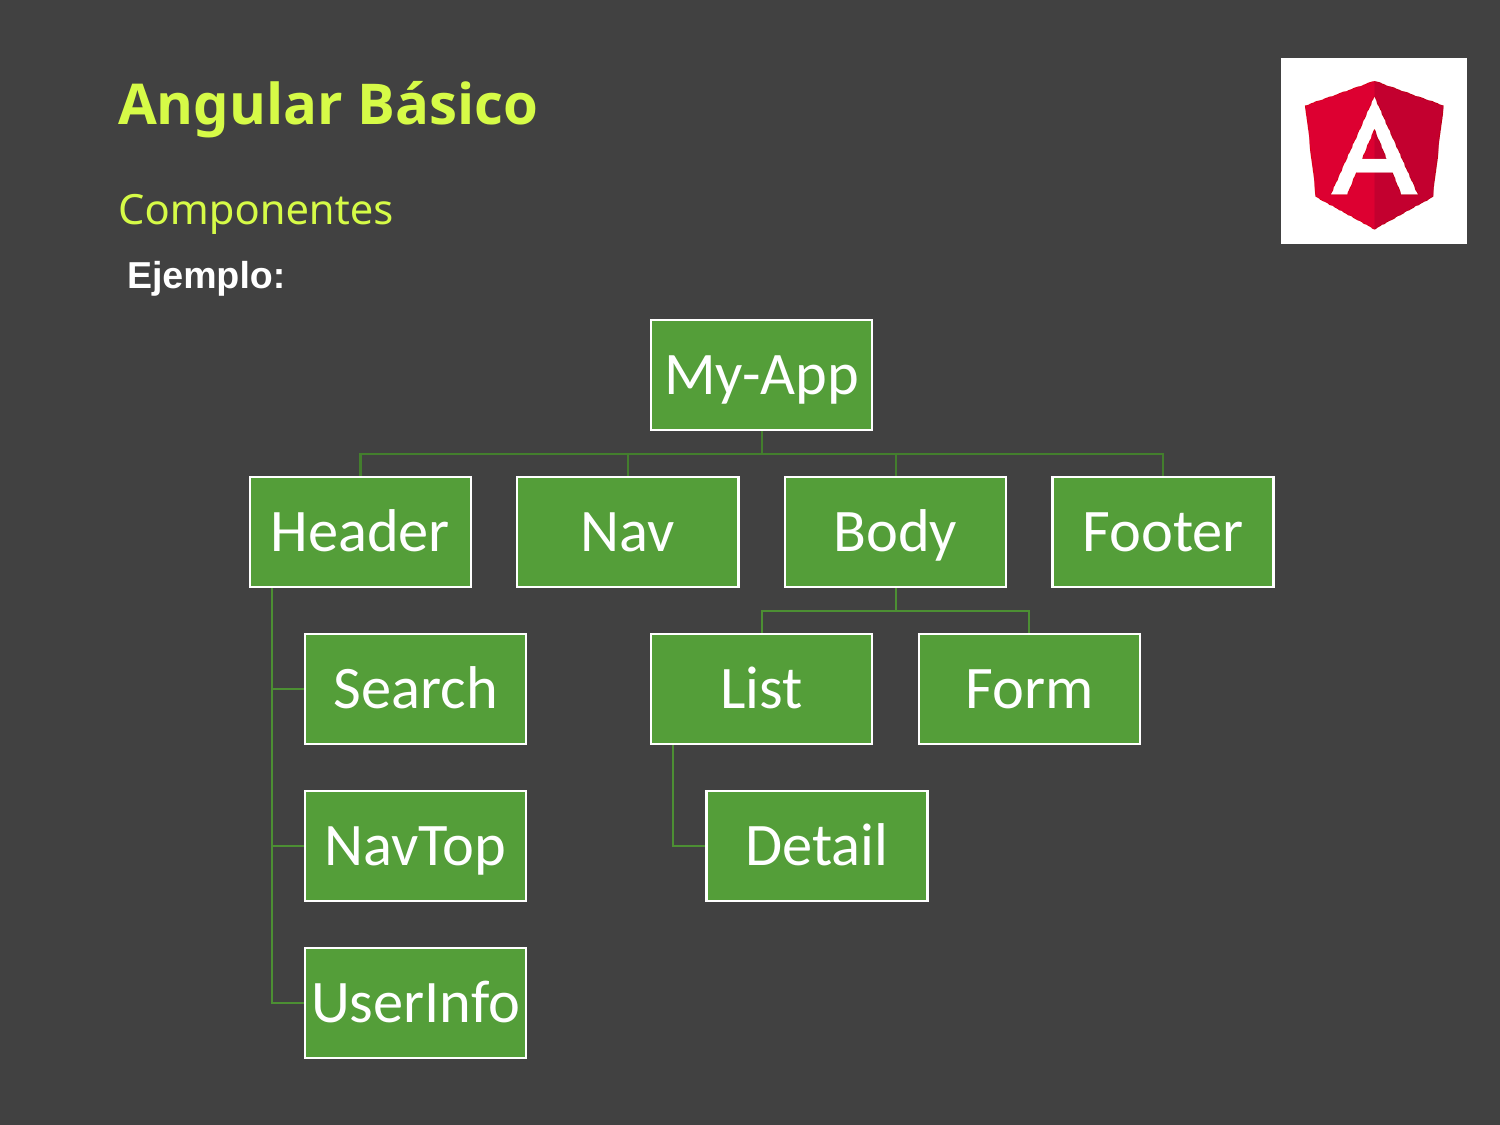

# Angular Básico
Componentes
Ejemplo:
My-App
Header
Nav
Body
Footer
Search
List
Form
NavTop
Detail
UserInfo